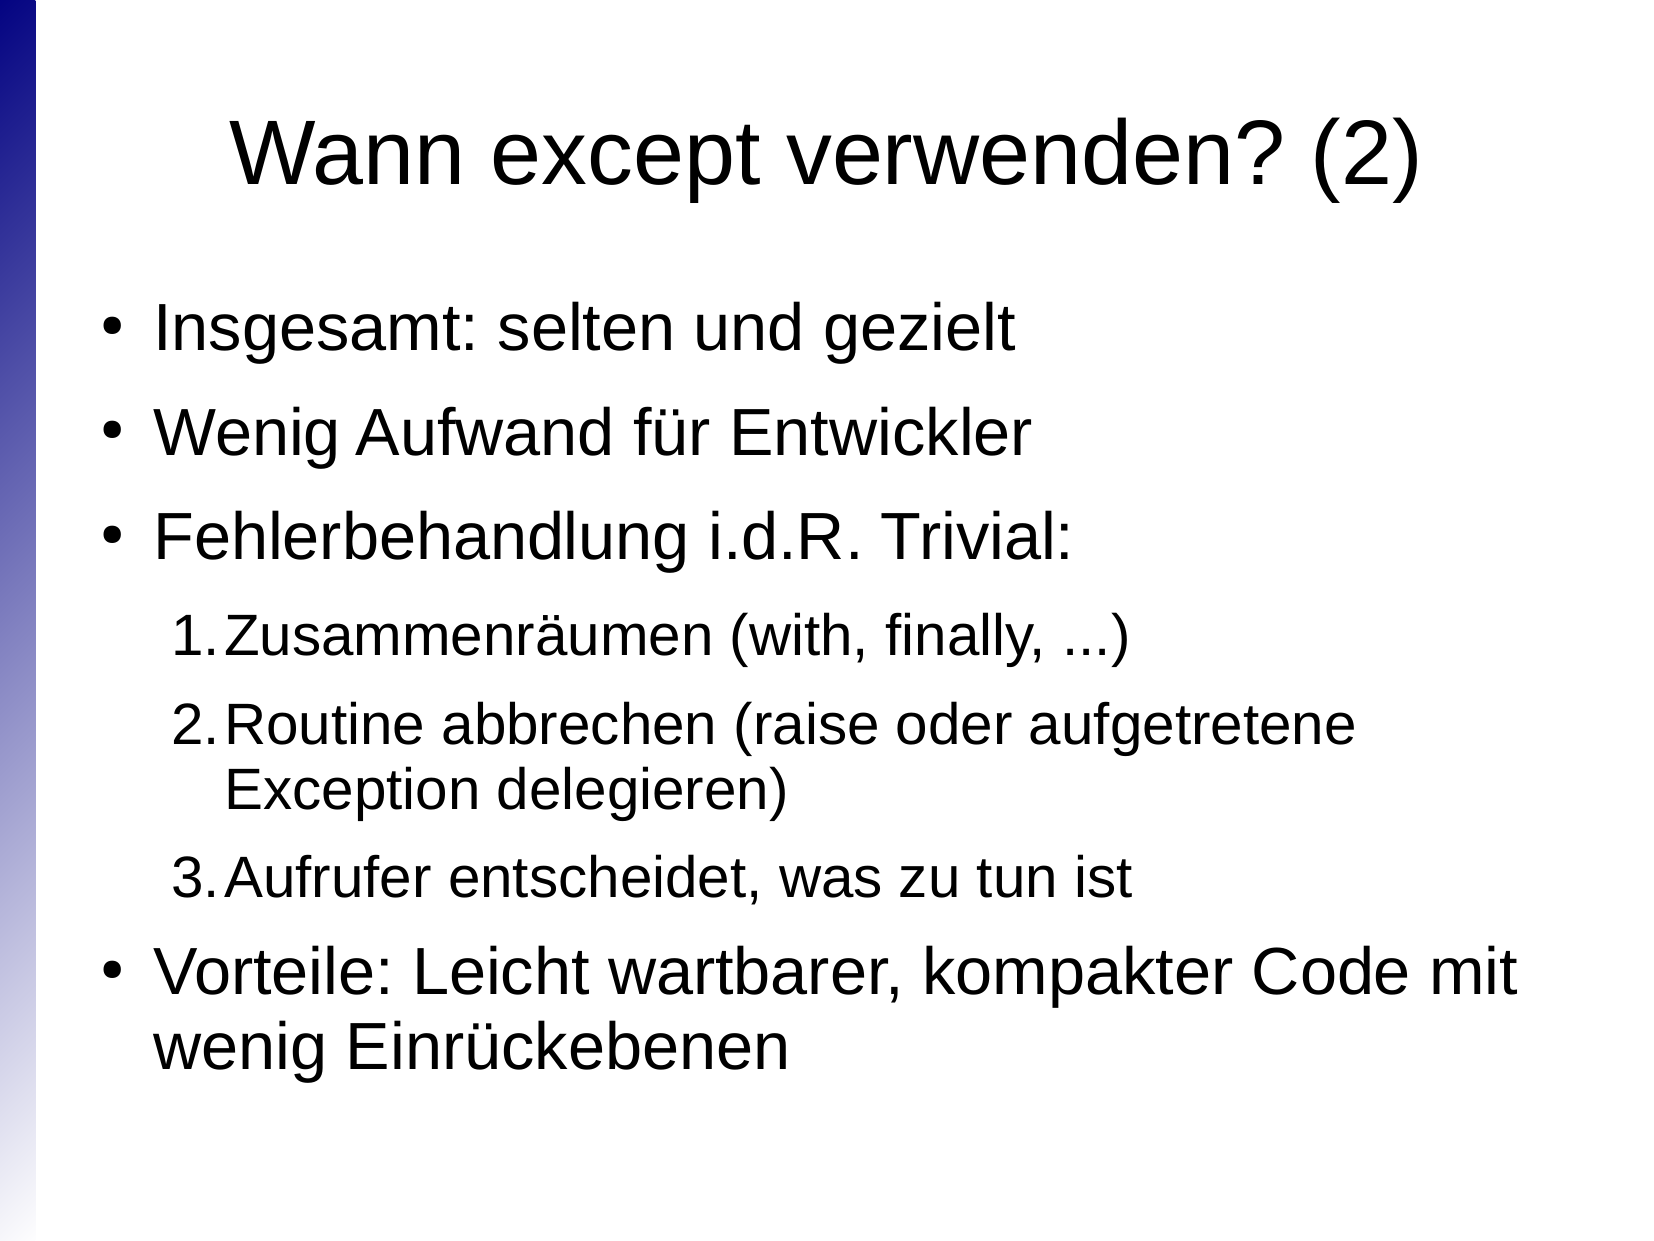

# Wann except verwenden? (2)
Insgesamt: selten und gezielt
Wenig Aufwand für Entwickler
Fehlerbehandlung i.d.R. Trivial:
Zusammenräumen (with, finally, ...)
Routine abbrechen (raise oder aufgetretene Exception delegieren)
Aufrufer entscheidet, was zu tun ist
Vorteile: Leicht wartbarer, kompakter Code mit wenig Einrückebenen